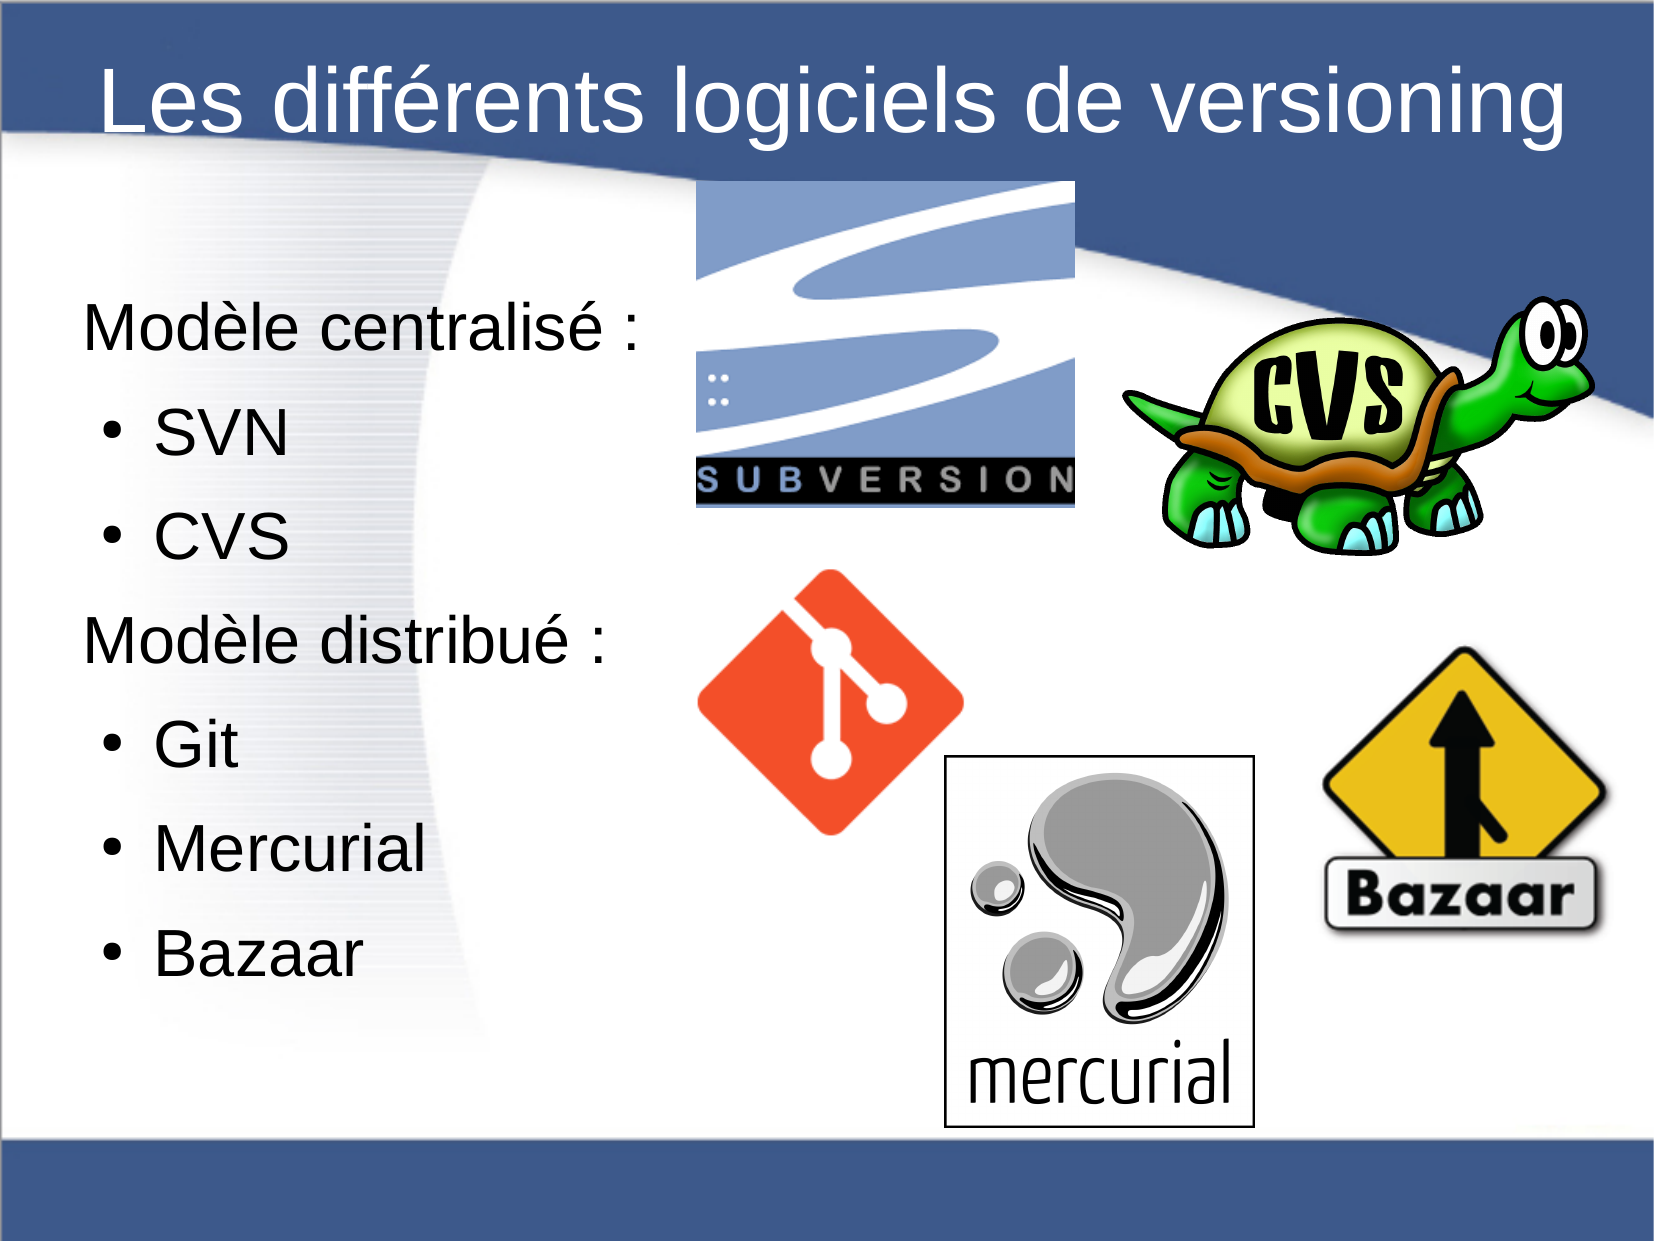

# Les différents logiciels de versioning
Modèle centralisé :
SVN
CVS
Modèle distribué :
Git
Mercurial
Bazaar